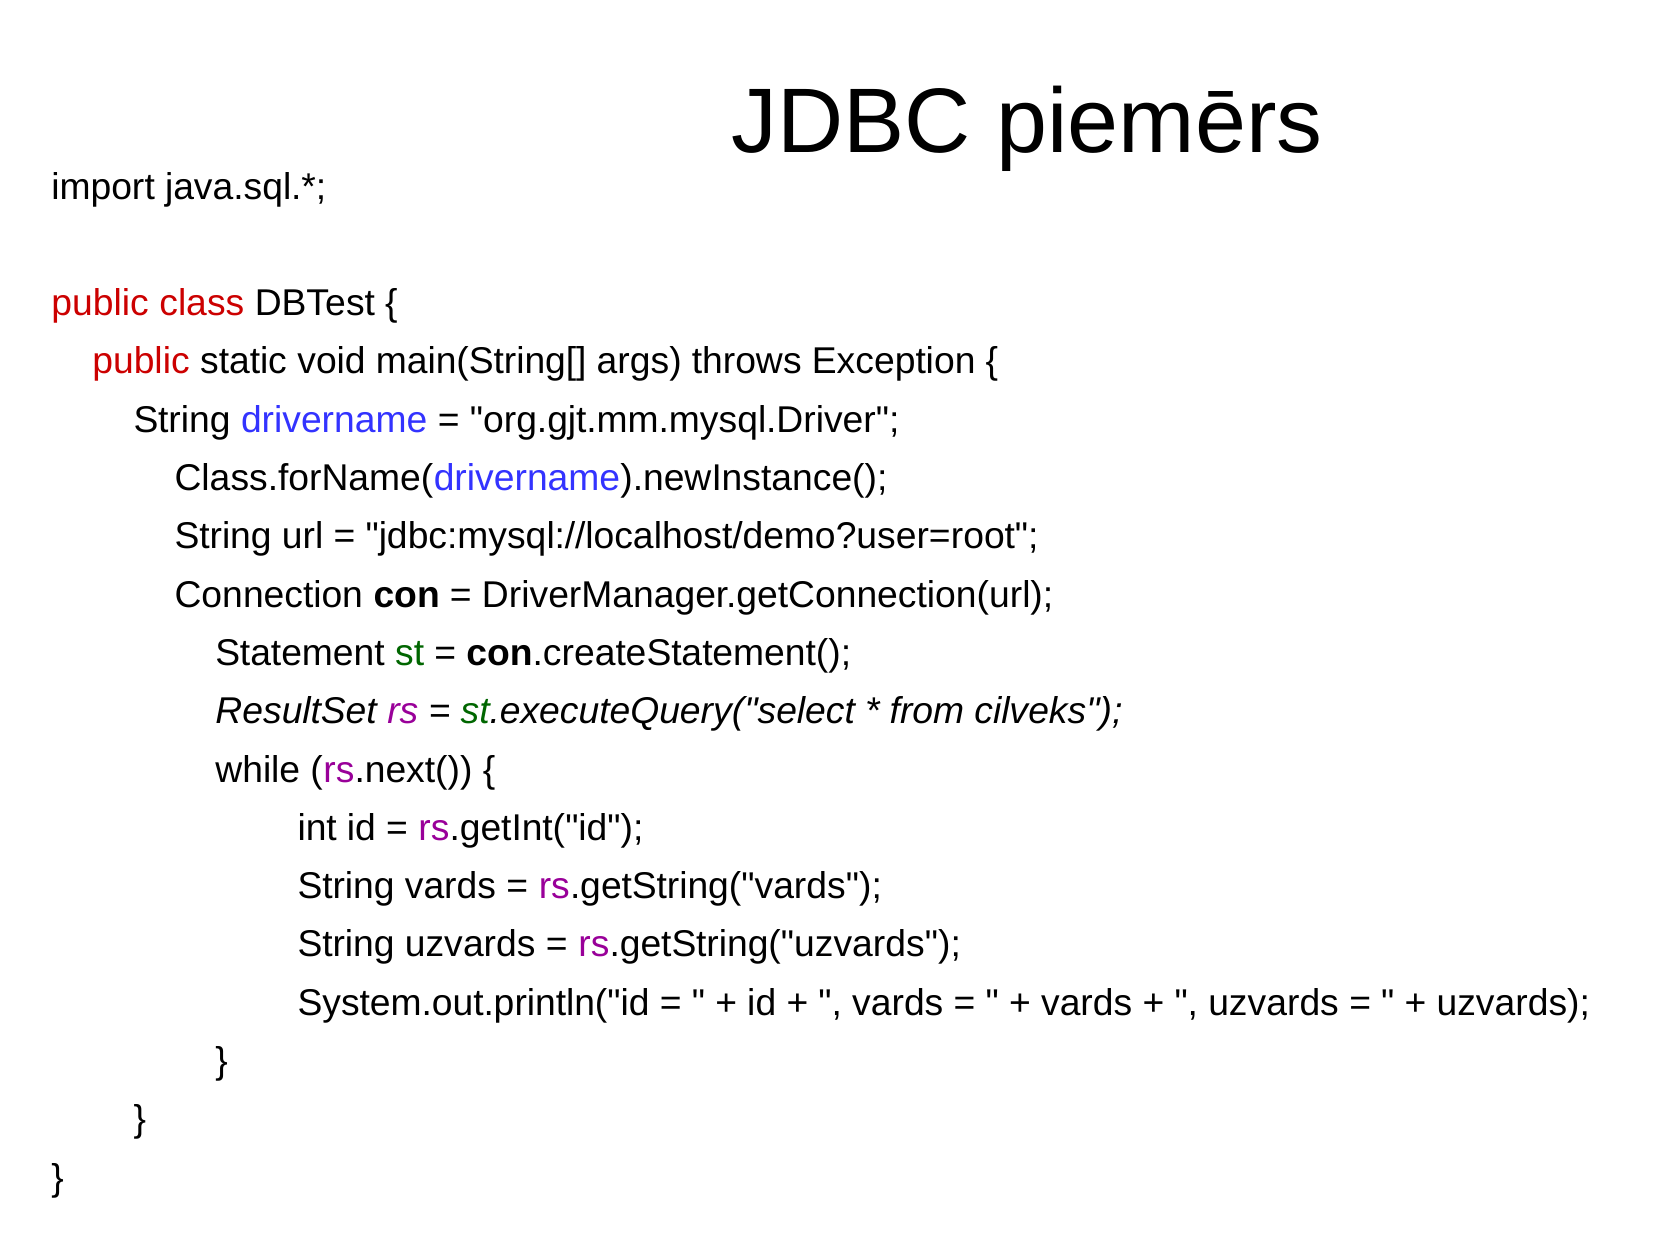

# JDBC piemērs
import java.sql.*;
public class DBTest {
 public static void main(String[] args) throws Exception {
 String drivername = "org.gjt.mm.mysql.Driver";
 Class.forName(drivername).newInstance();
 String url = "jdbc:mysql://localhost/demo?user=root";
 Connection con = DriverManager.getConnection(url);
 Statement st = con.createStatement();
 ResultSet rs = st.executeQuery("select * from cilveks");
 while (rs.next()) {
 int id = rs.getInt("id");
 String vards = rs.getString("vards");
 String uzvards = rs.getString("uzvards");
 System.out.println("id = " + id + ", vards = " + vards + ", uzvards = " + uzvards);
 }
 }
}